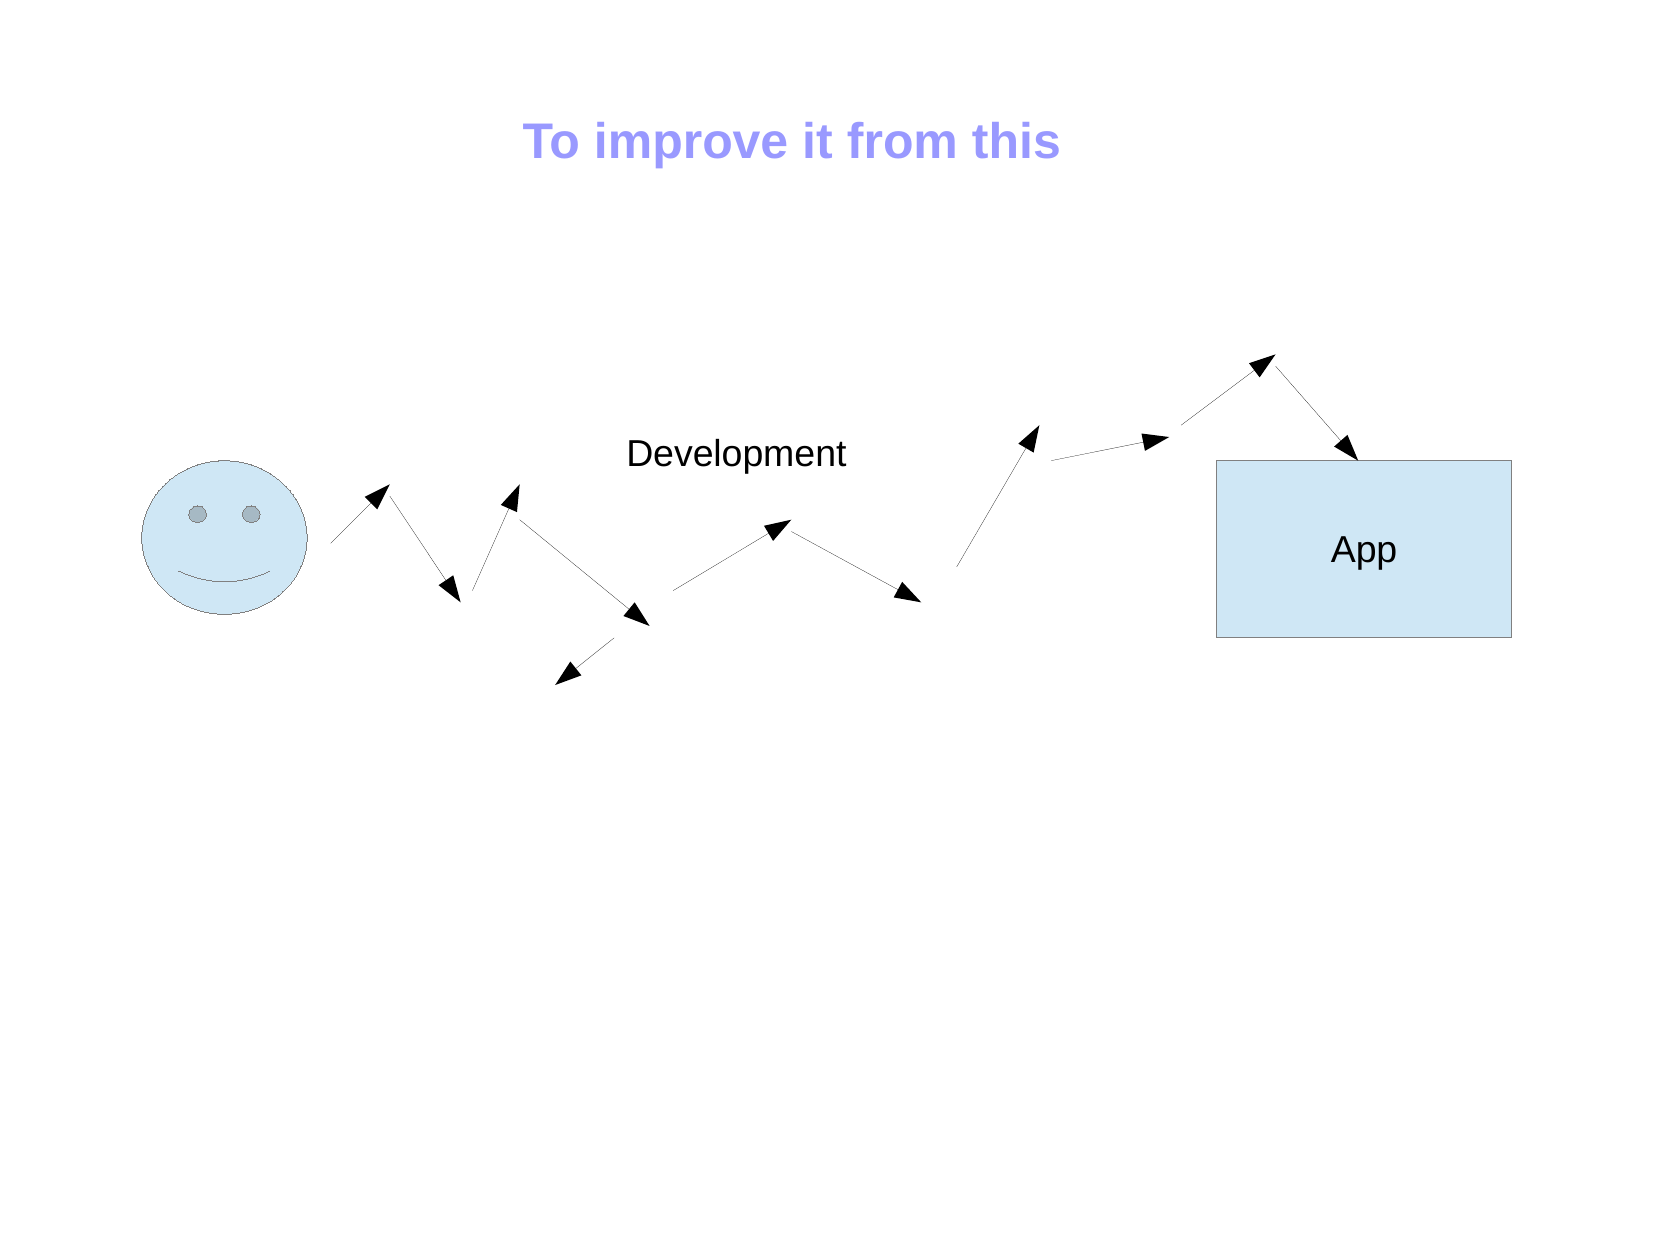

To improve it from this
Development
App